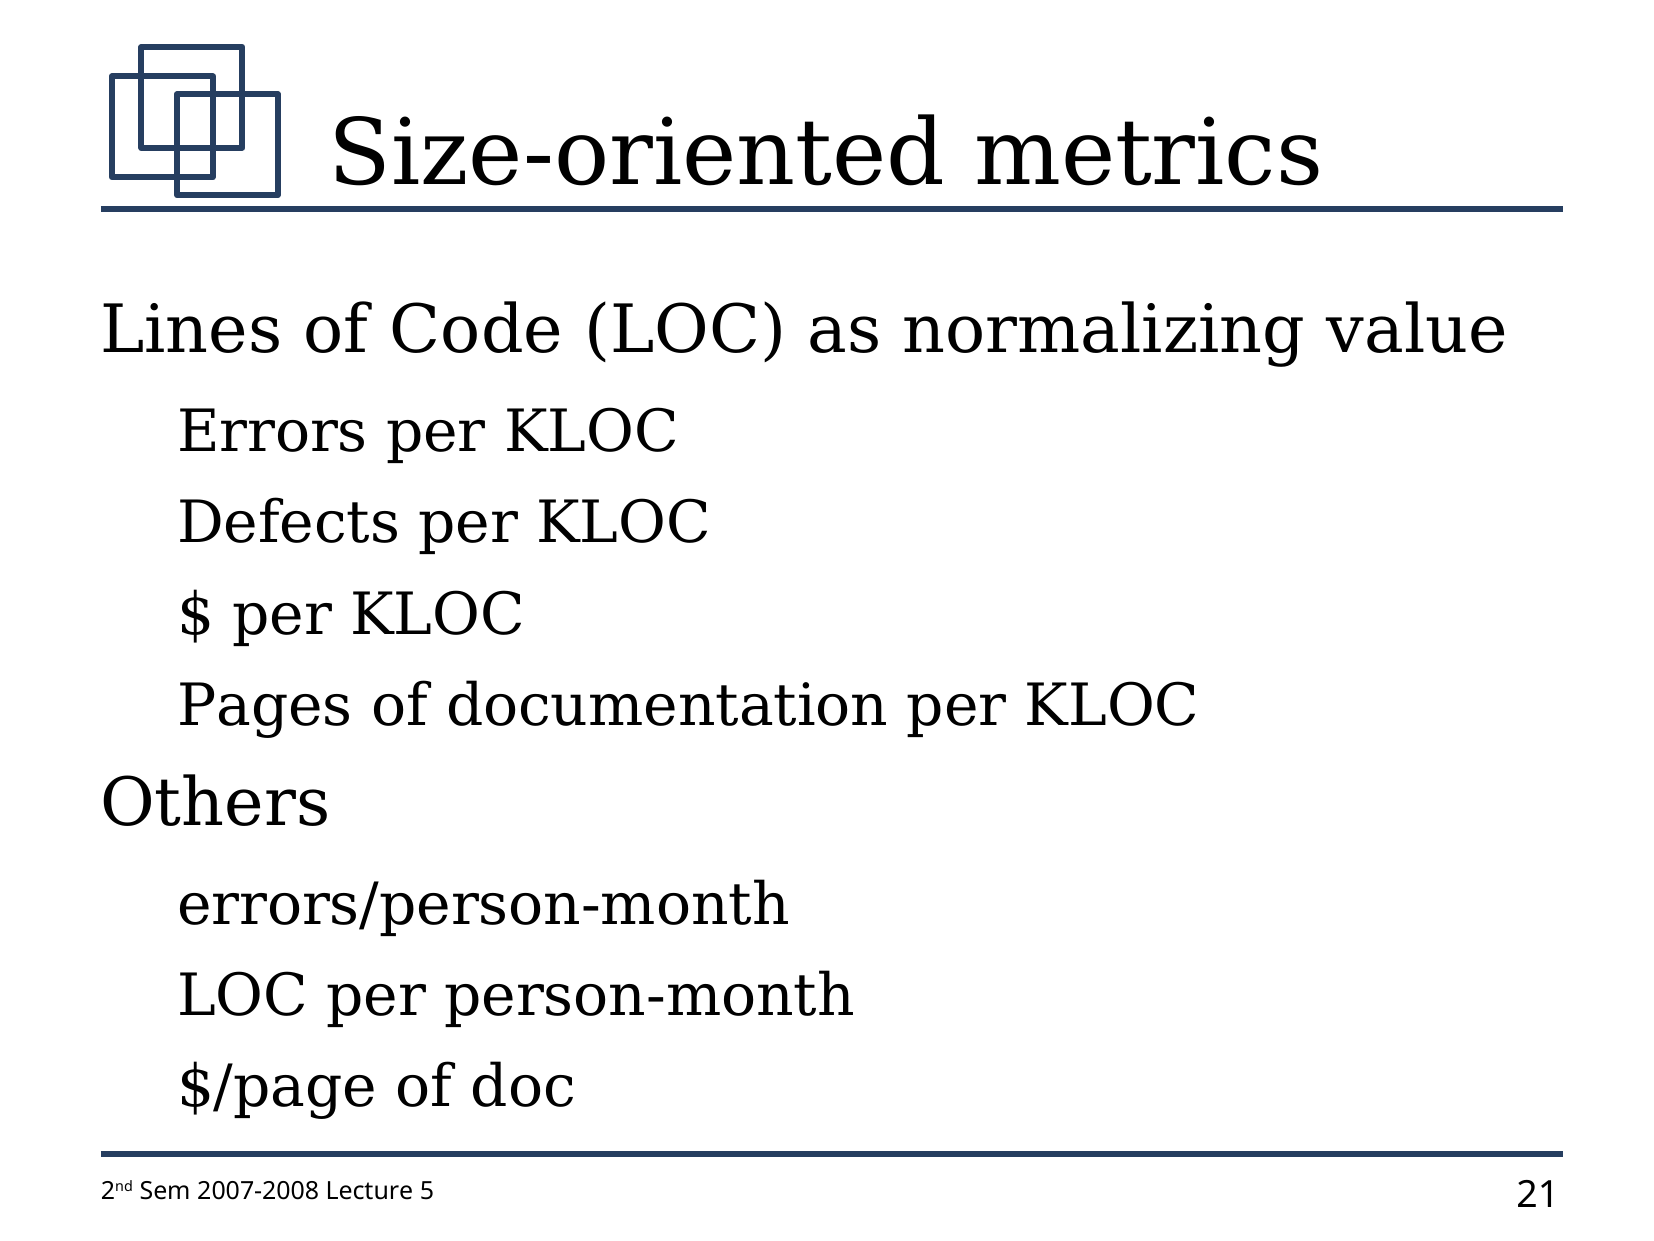

# Size-oriented metrics
Lines of Code (LOC) as normalizing value
Errors per KLOC
Defects per KLOC
$ per KLOC
Pages of documentation per KLOC
Others
errors/person-month
LOC per person-month
$/page of doc